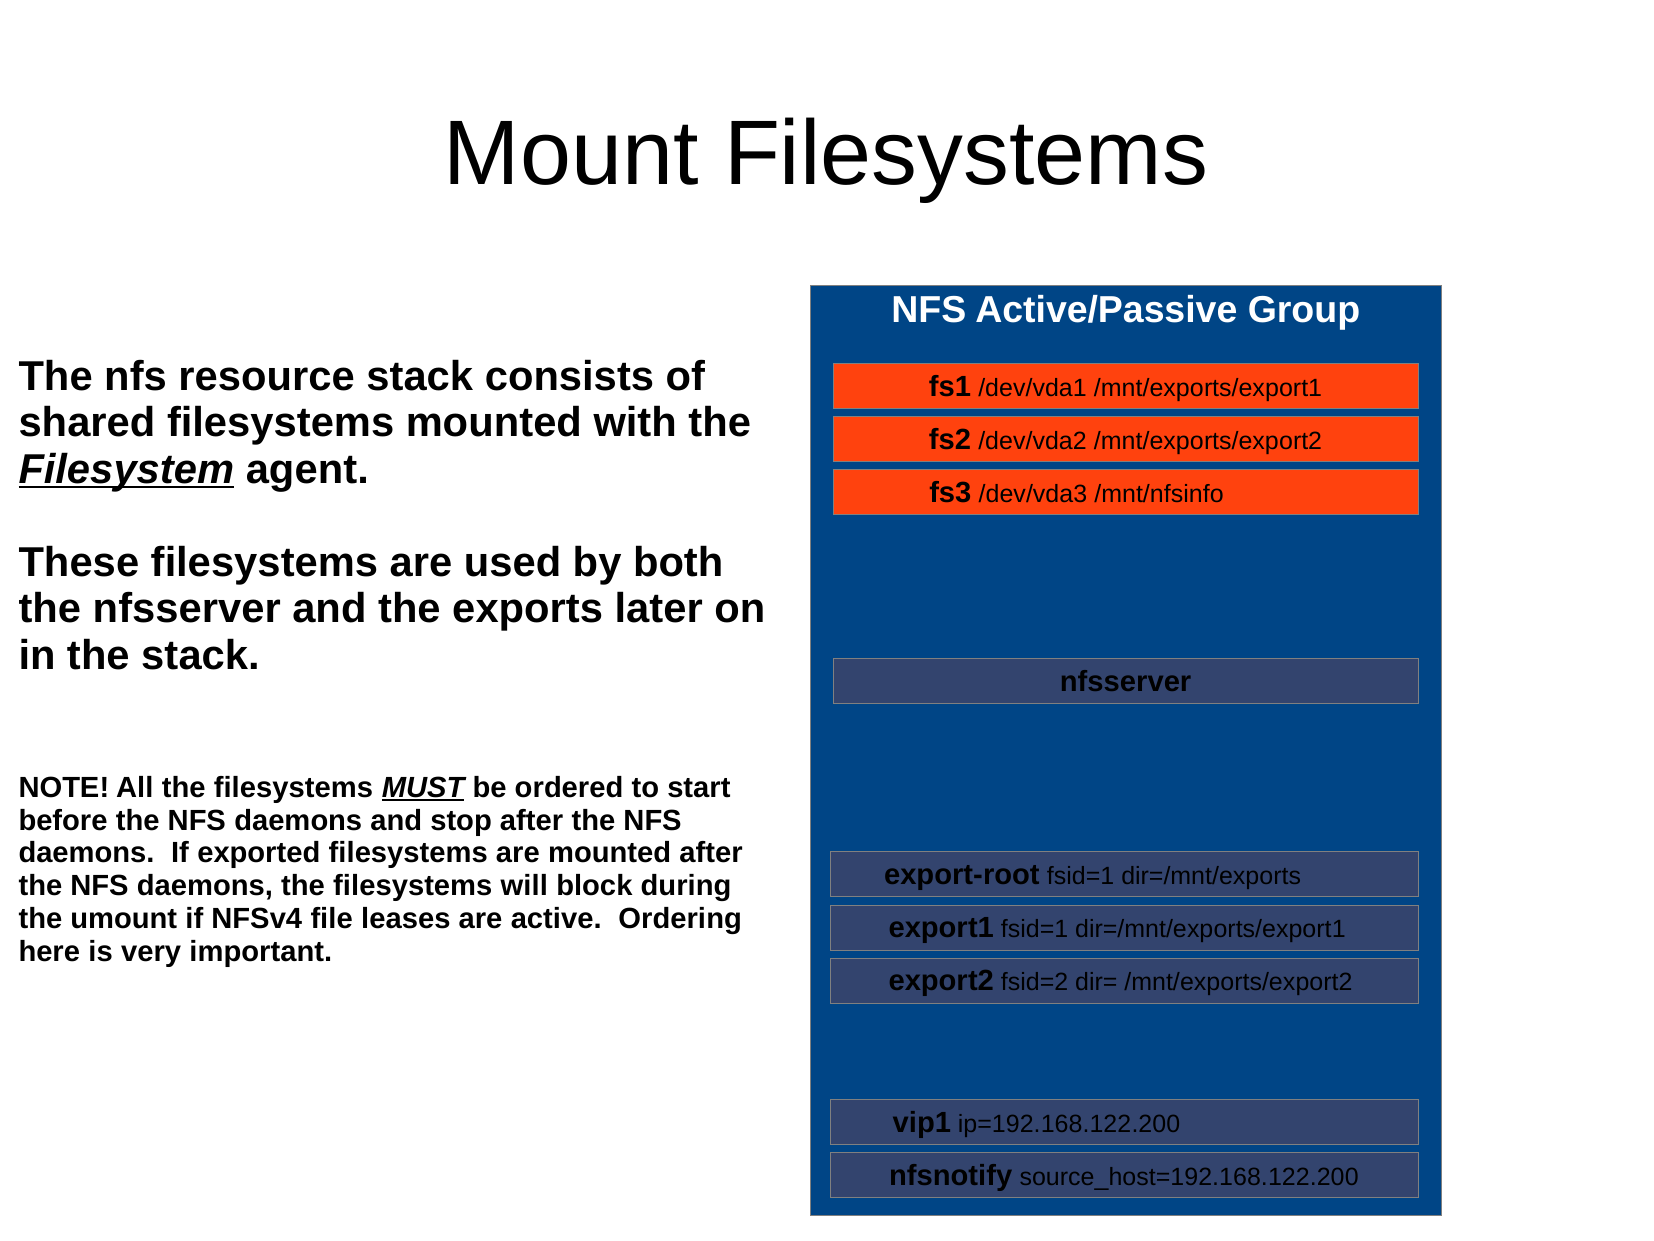

# Mount Filesystems
NFS Active/Passive Group
The nfs resource stack consists of shared filesystems mounted with the Filesystem agent.
These filesystems are used by both the nfsserver and the exports later on in the stack.
NOTE! All the filesystems MUST be ordered to start before the NFS daemons and stop after the NFS daemons. If exported filesystems are mounted after the NFS daemons, the filesystems will block during the umount if NFSv4 file leases are active. Ordering here is very important.
fs1 /dev/vda1 /mnt/exports/export1
fs2 /dev/vda2 /mnt/exports/export2
fs3 /dev/vda3 /mnt/nfsinfo
nfsserver
export-root fsid=1 dir=/mnt/exports
export1 fsid=1 dir=/mnt/exports/export1
export2 fsid=2 dir= /mnt/exports/export2
vip1 ip=192.168.122.200
nfsnotify source_host=192.168.122.200